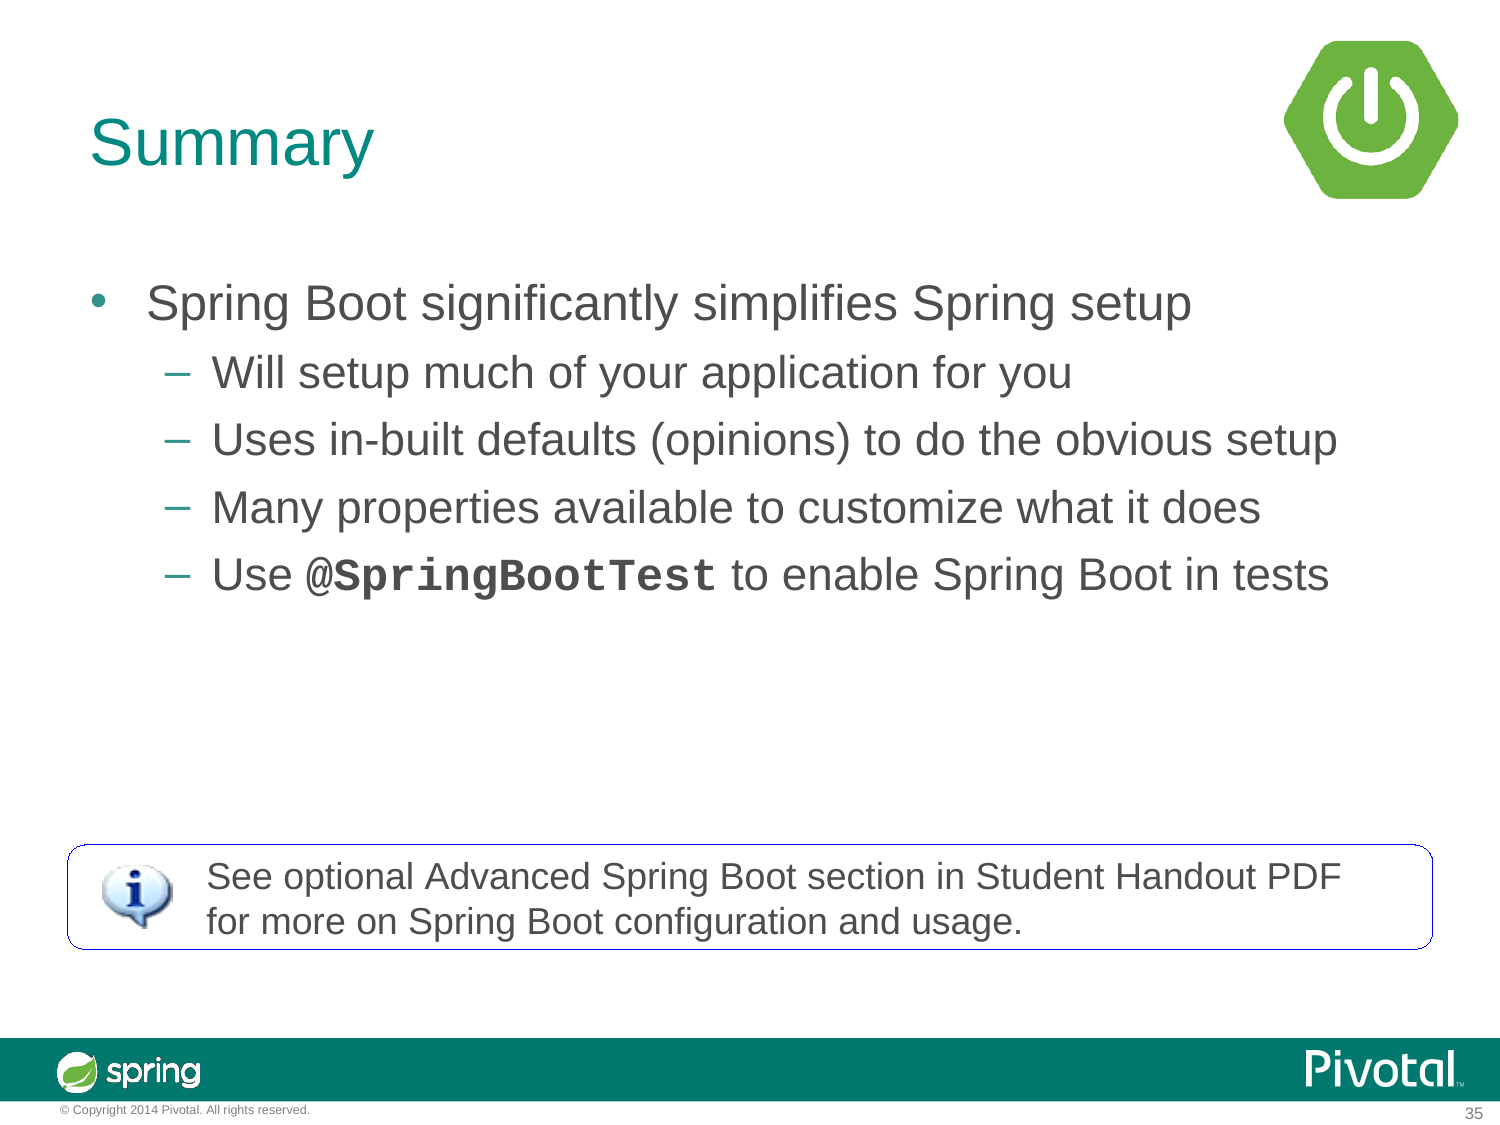

# Summary
Spring Boot significantly simplifies Spring setup
Will setup much of your application for you
Uses in-built defaults (opinions) to do the obvious setup
Many properties available to customize what it does
Use @SpringBootTest to enable Spring Boot in tests
See optional Advanced Spring Boot section in Student Handout PDF for more on Spring Boot configuration and usage.